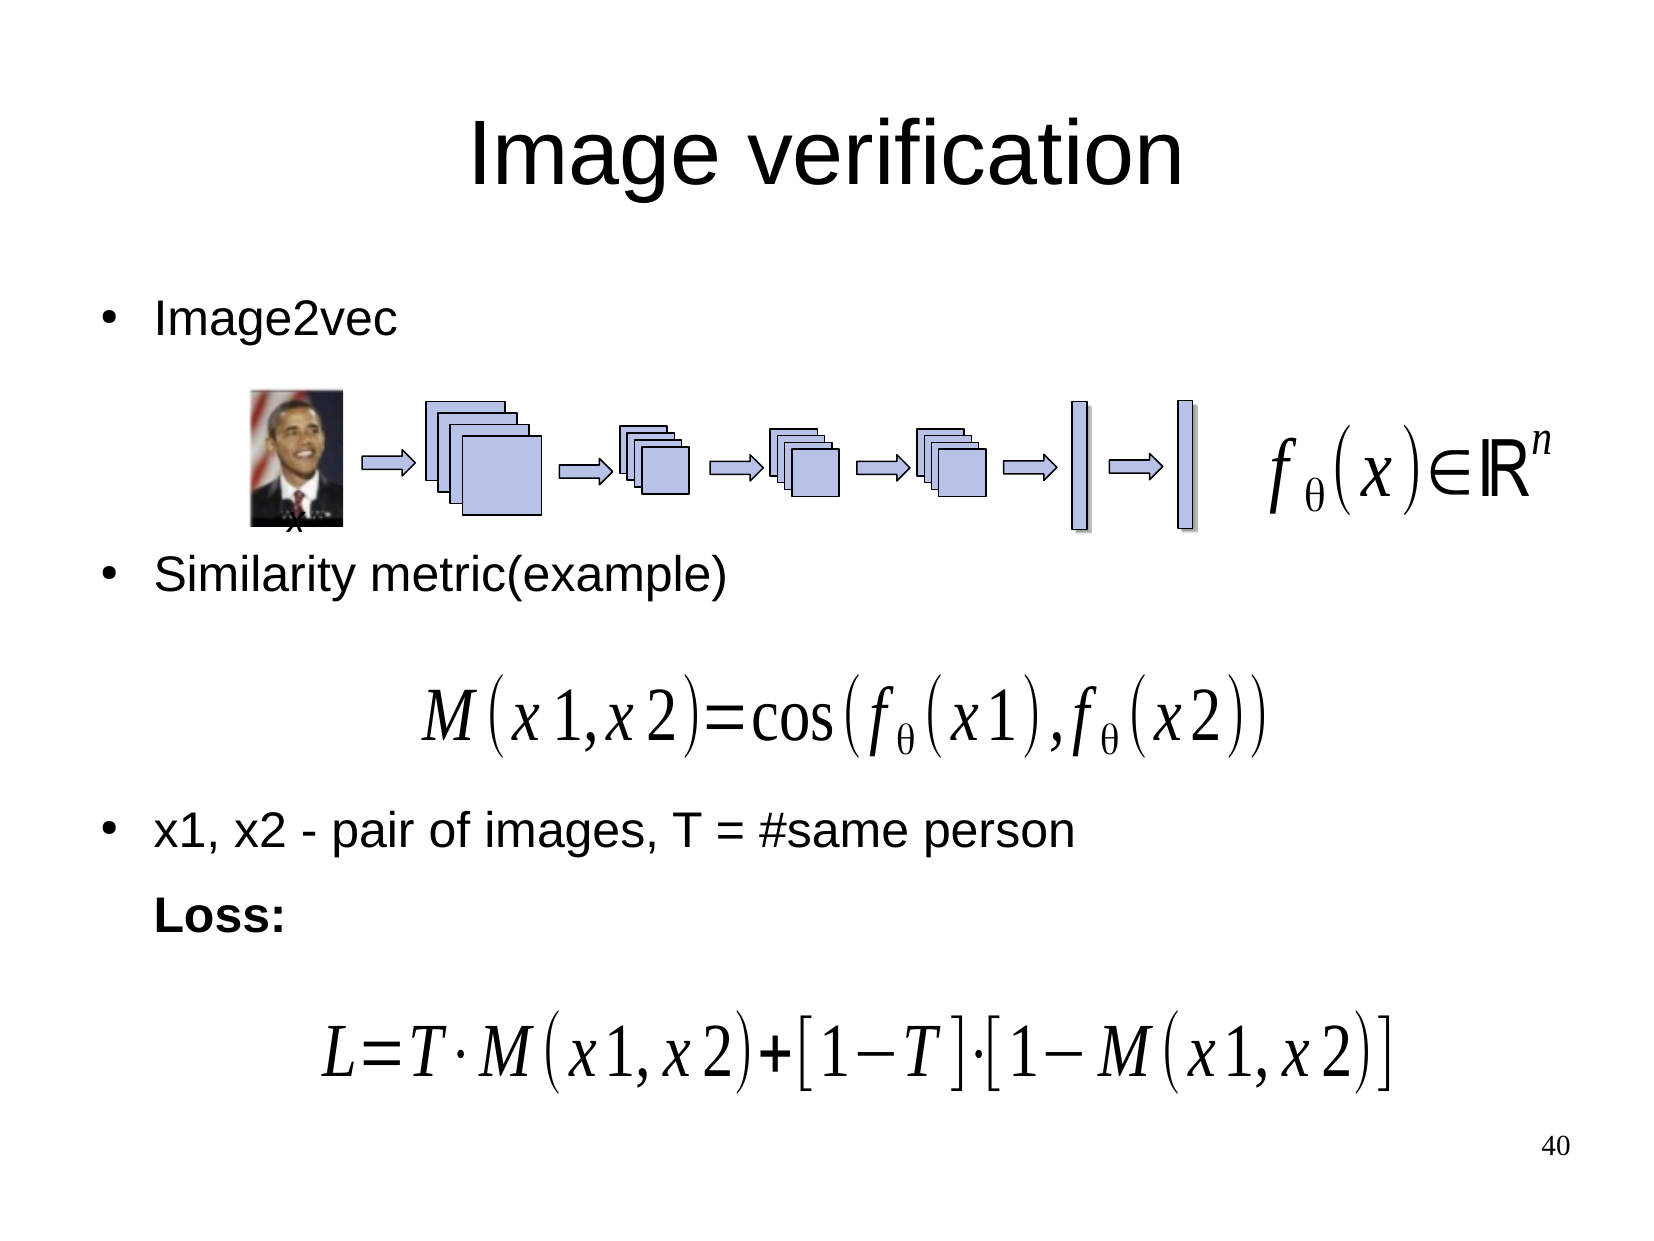

# Image verification
Image2vec
Similarity metric(example)
x1, x2 - pair of images, T = #same person
Loss:
x
40